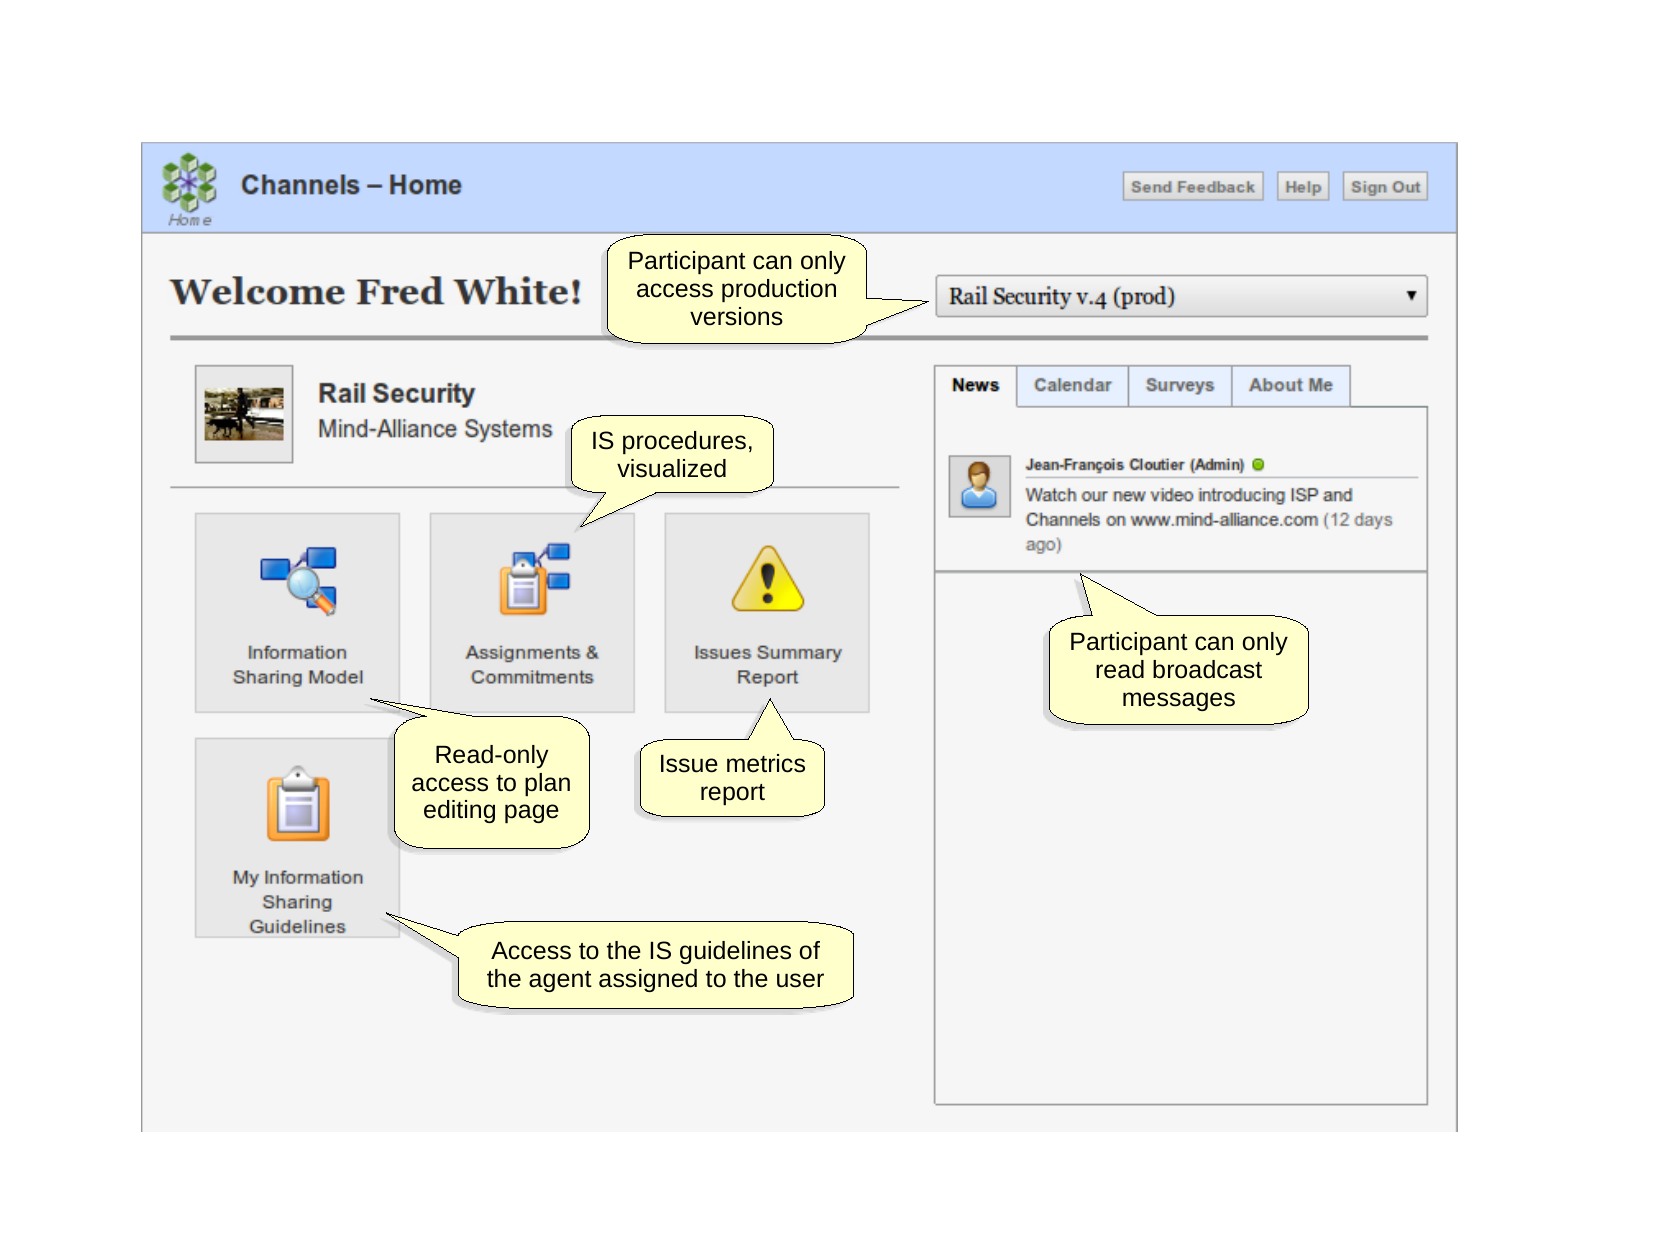

Participant can only access production versions
IS procedures, visualized
Participant can only read broadcast messages
Read-only access to plan editing page
Issue metrics report
Access to the IS guidelines of the agent assigned to the user